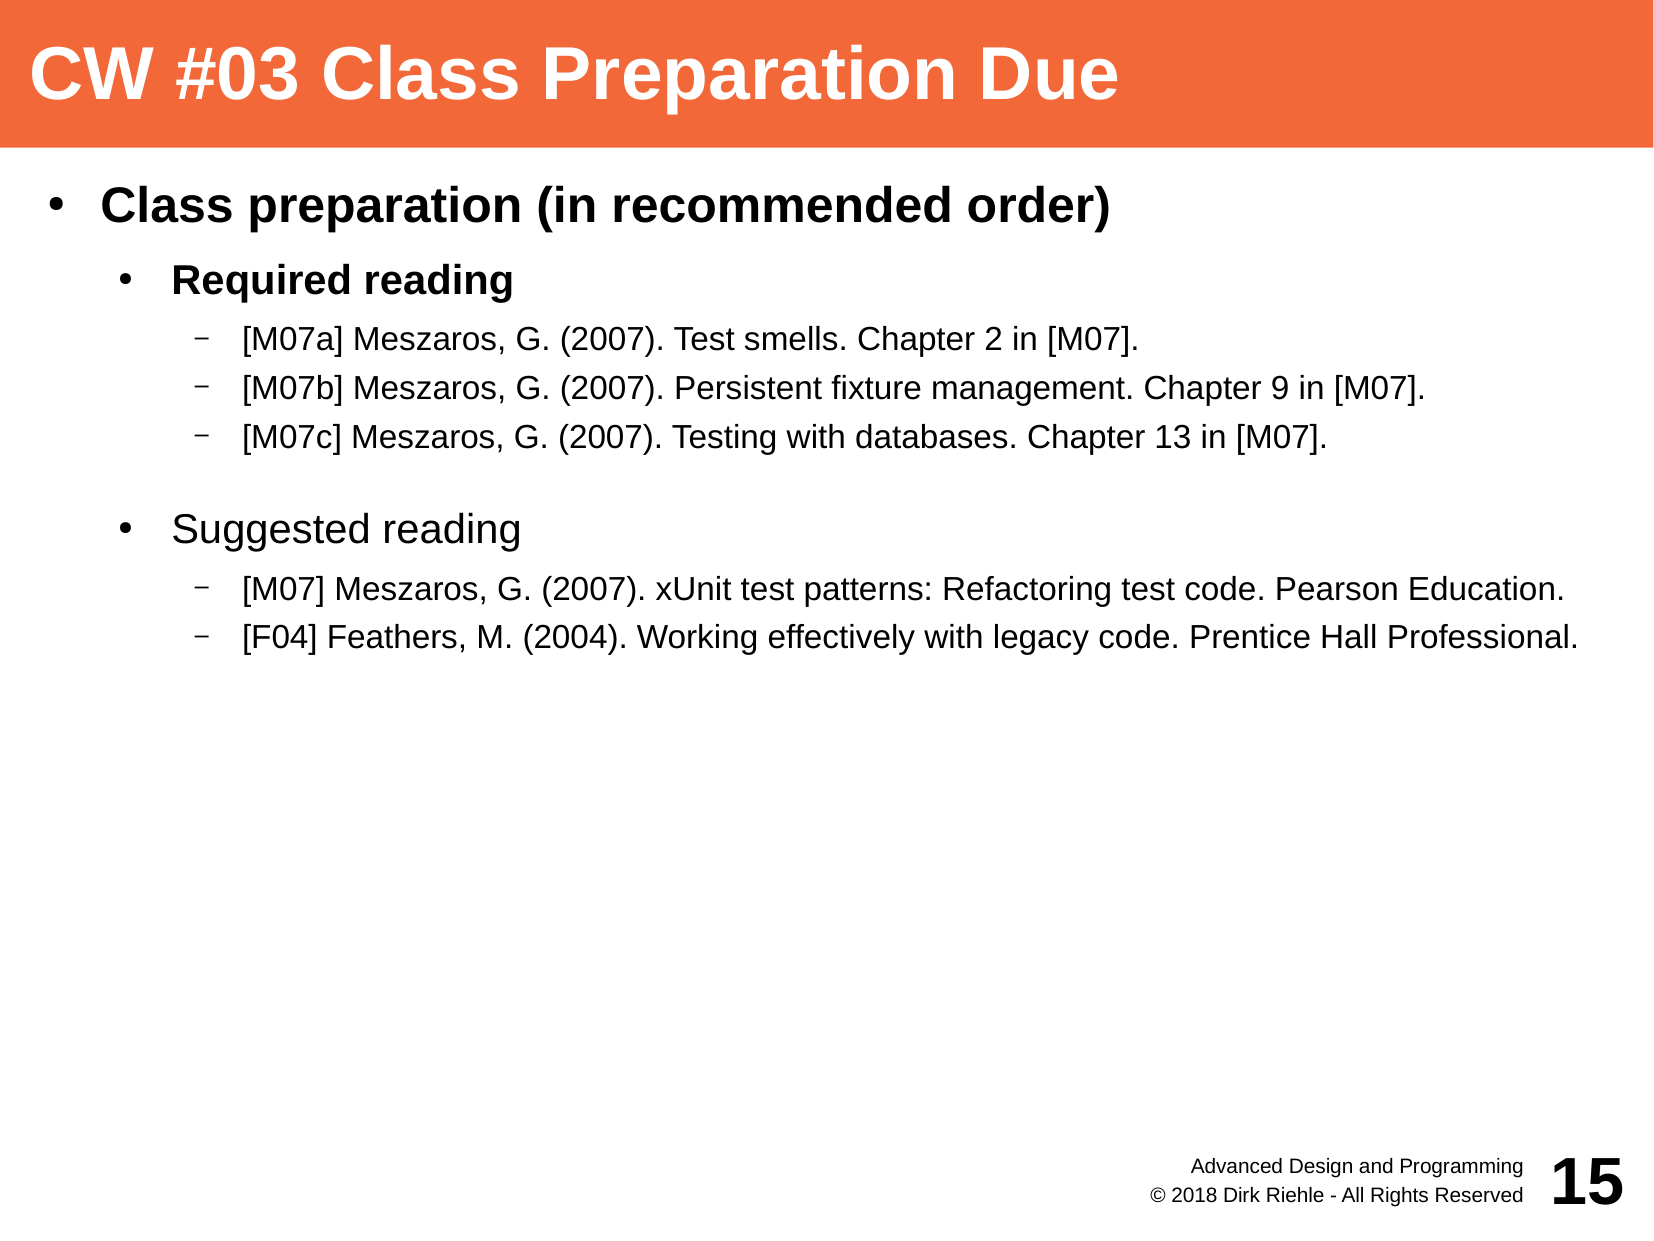

# CW #03 Class Preparation Due
Class preparation (in recommended order)
Required reading
[M07a] Meszaros, G. (2007). Test smells. Chapter 2 in [M07].
[M07b] Meszaros, G. (2007). Persistent fixture management. Chapter 9 in [M07].
[M07c] Meszaros, G. (2007). Testing with databases. Chapter 13 in [M07].
Suggested reading
[M07] Meszaros, G. (2007). xUnit test patterns: Refactoring test code. Pearson Education.
[F04] Feathers, M. (2004). Working effectively with legacy code. Prentice Hall Professional.
Advanced Design and Programming
15
© 2018 Dirk Riehle - All Rights Reserved